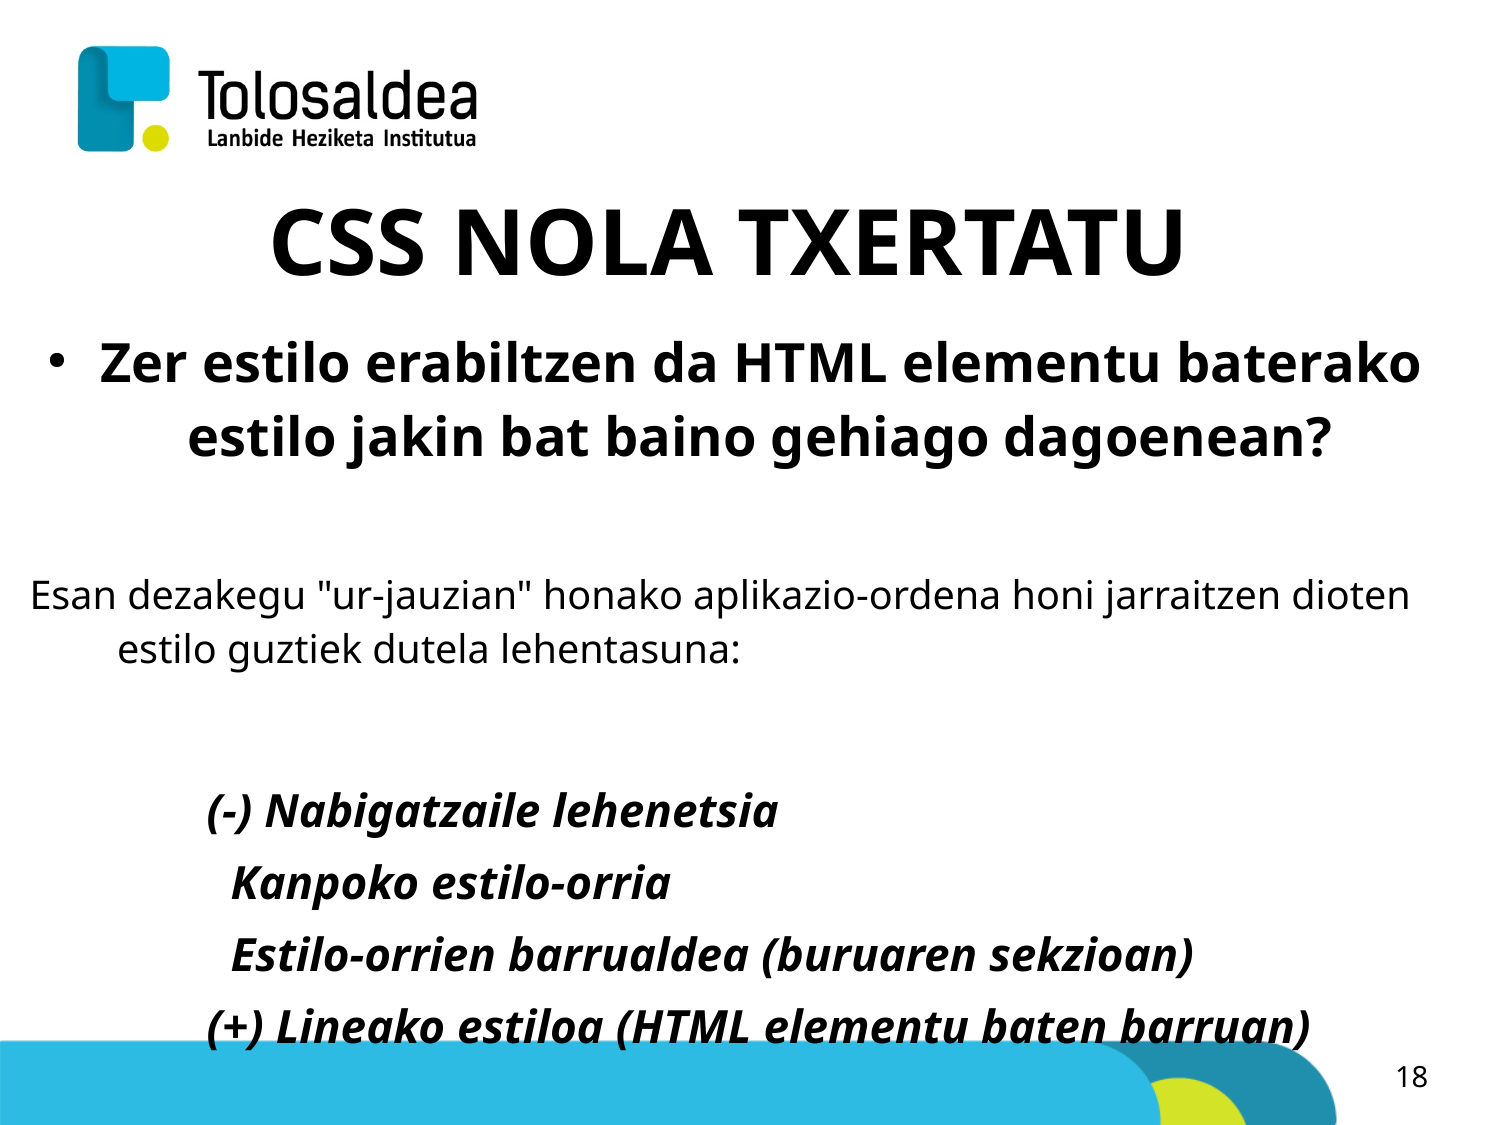

# CSS NOLA TXERTATU
Zer estilo erabiltzen da HTML elementu baterako estilo jakin bat baino gehiago dagoenean?
Esan dezakegu "ur-jauzian" honako aplikazio-ordena honi jarraitzen dioten estilo guztiek dutela lehentasuna:
(-) Nabigatzaile lehenetsia
 Kanpoko estilo-orria
 Estilo-orrien barrualdea (buruaren sekzioan)
(+) Lineako estiloa (HTML elementu baten barruan)